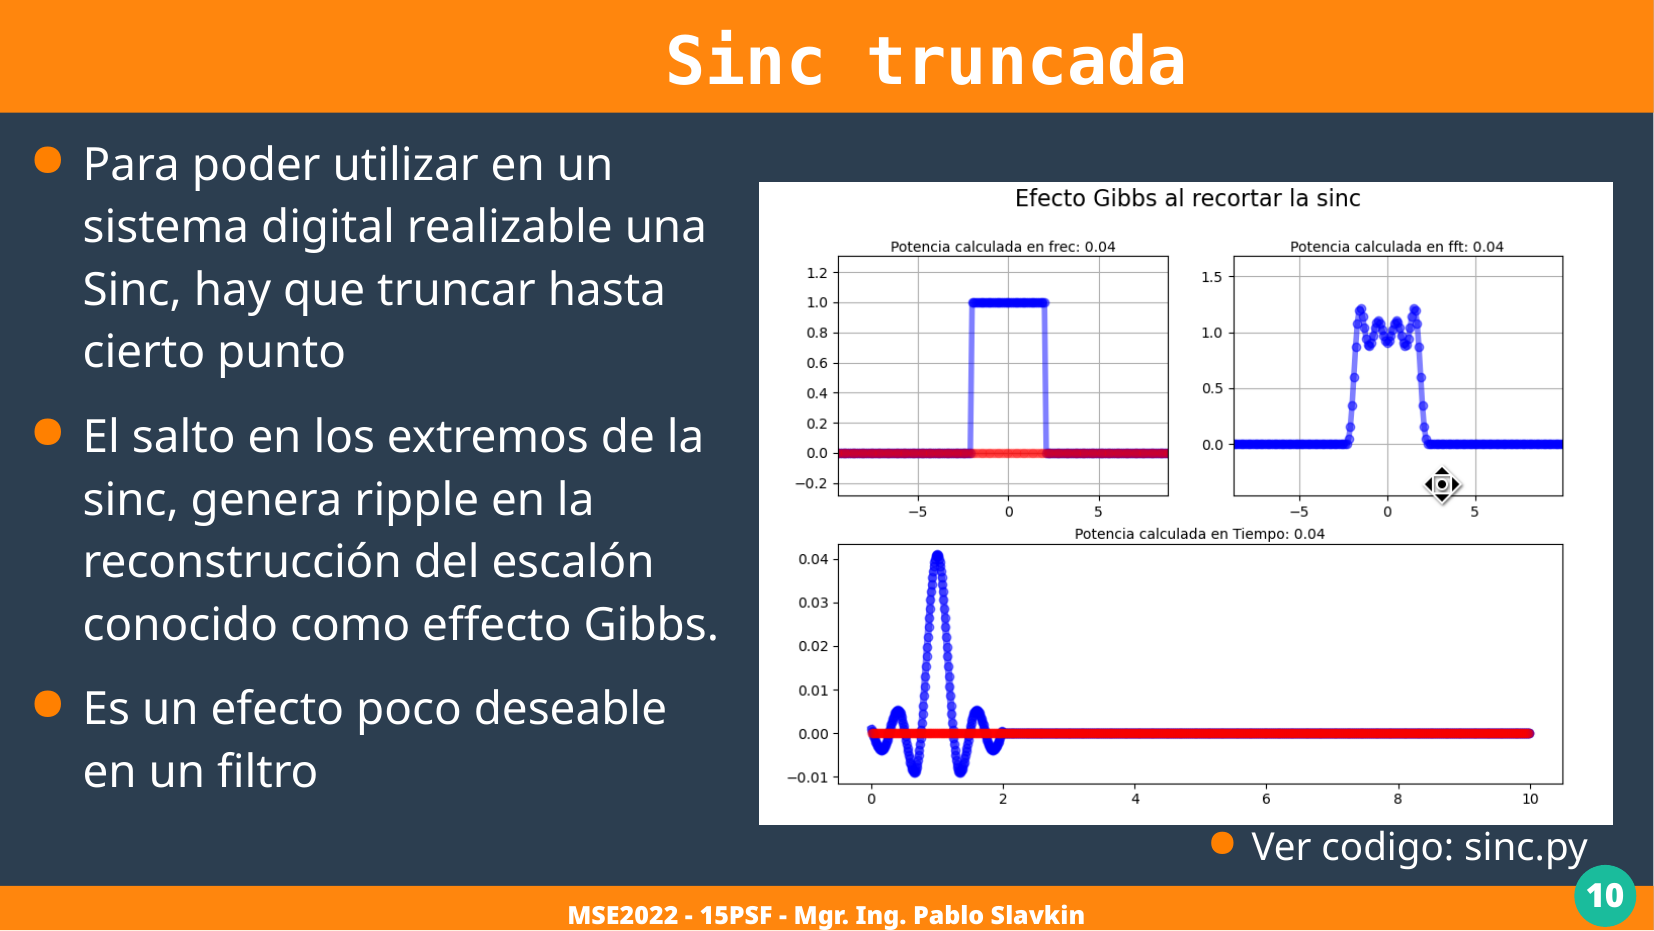

Sinc truncada
# Para poder utilizar en un sistema digital realizable una Sinc, hay que truncar hasta cierto punto
El salto en los extremos de la sinc, genera ripple en la reconstrucción del escalón conocido como effecto Gibbs.
Es un efecto poco deseable en un filtro
Ver codigo: sinc.py
MSE2022 - 15PSF - Mgr. Ing. Pablo Slavkin